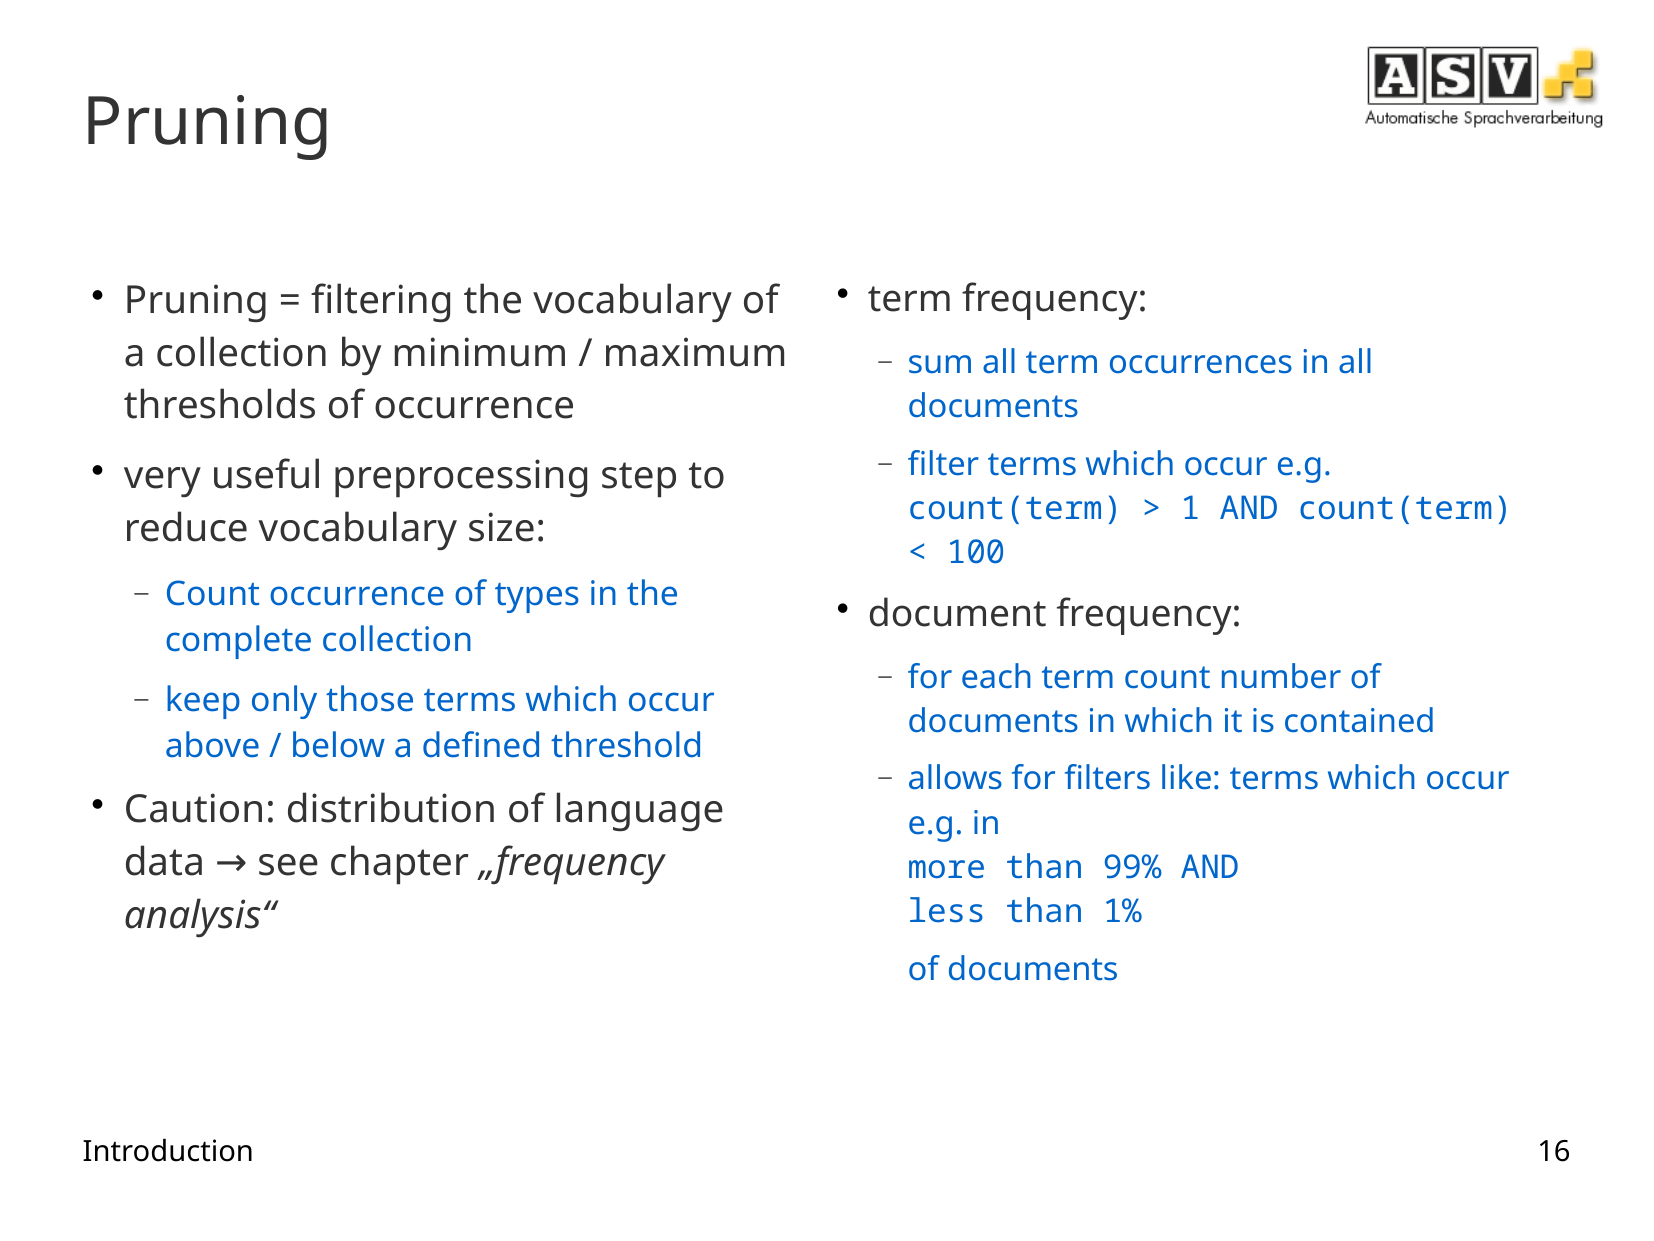

# Pruning
Pruning = filtering the vocabulary of a collection by minimum / maximum thresholds of occurrence
very useful preprocessing step to reduce vocabulary size:
Count occurrence of types in the complete collection
keep only those terms which occur above / below a defined threshold
Caution: distribution of language data → see chapter „frequency analysis“
term frequency:
sum all term occurrences in all documents
filter terms which occur e.g.
count(term) > 1 AND count(term) < 100
document frequency:
for each term count number of documents in which it is contained
allows for filters like: terms which occur e.g. in
more than 99% AND
less than 1%
of documents
Introduction
16